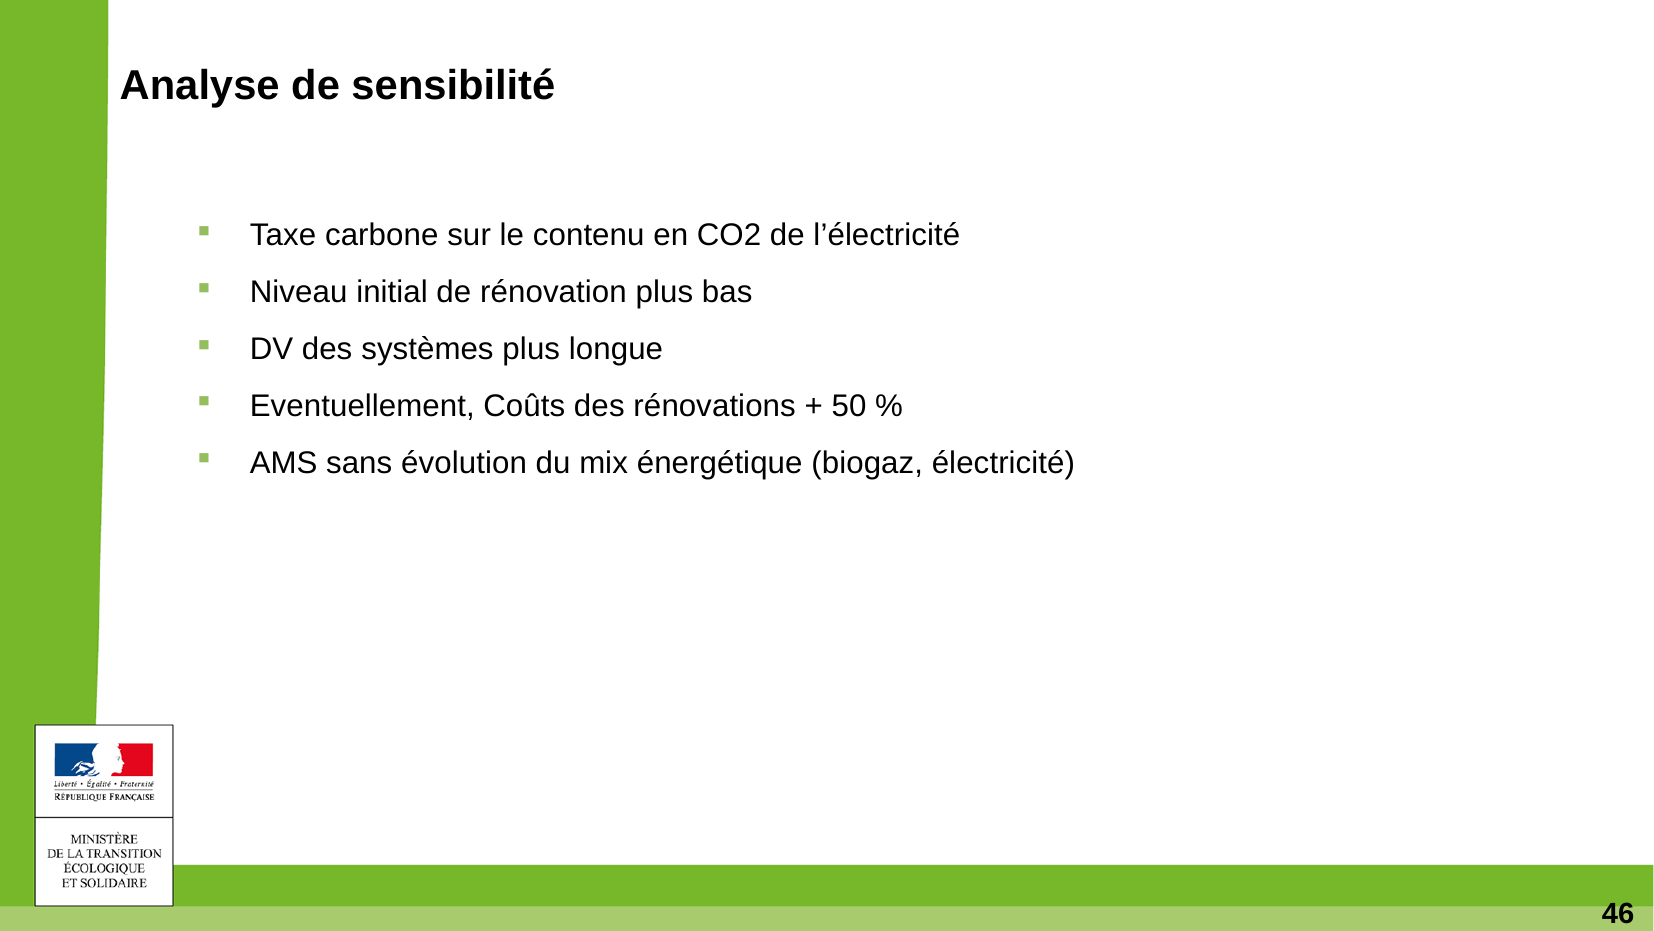

# Analyse de sensibilité
Taxe carbone sur le contenu en CO2 de l’électricité
Niveau initial de rénovation plus bas
DV des systèmes plus longue
Eventuellement, Coûts des rénovations + 50 %
AMS sans évolution du mix énergétique (biogaz, électricité)